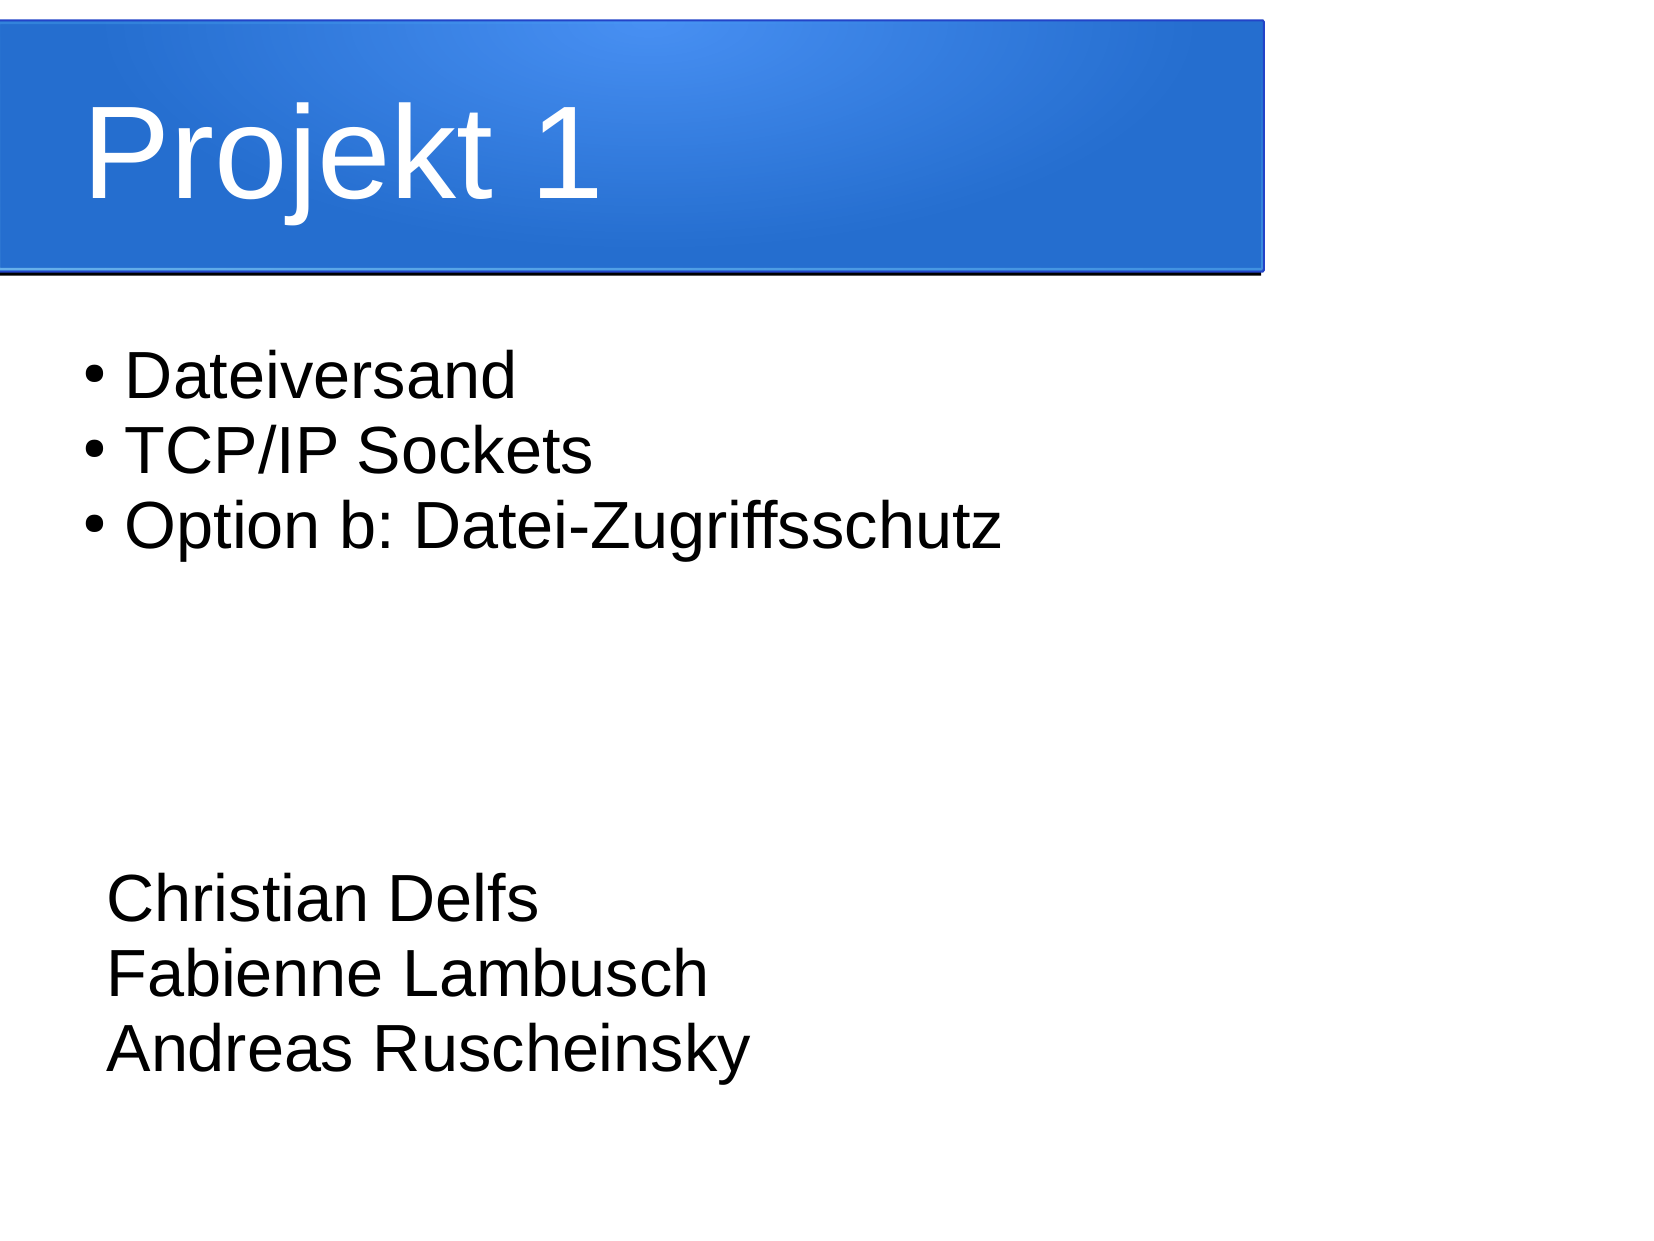

# Projekt 1
 Dateiversand
 TCP/IP Sockets
 Option b: Datei-Zugriffsschutz
Christian Delfs
Fabienne Lambusch
Andreas Ruscheinsky